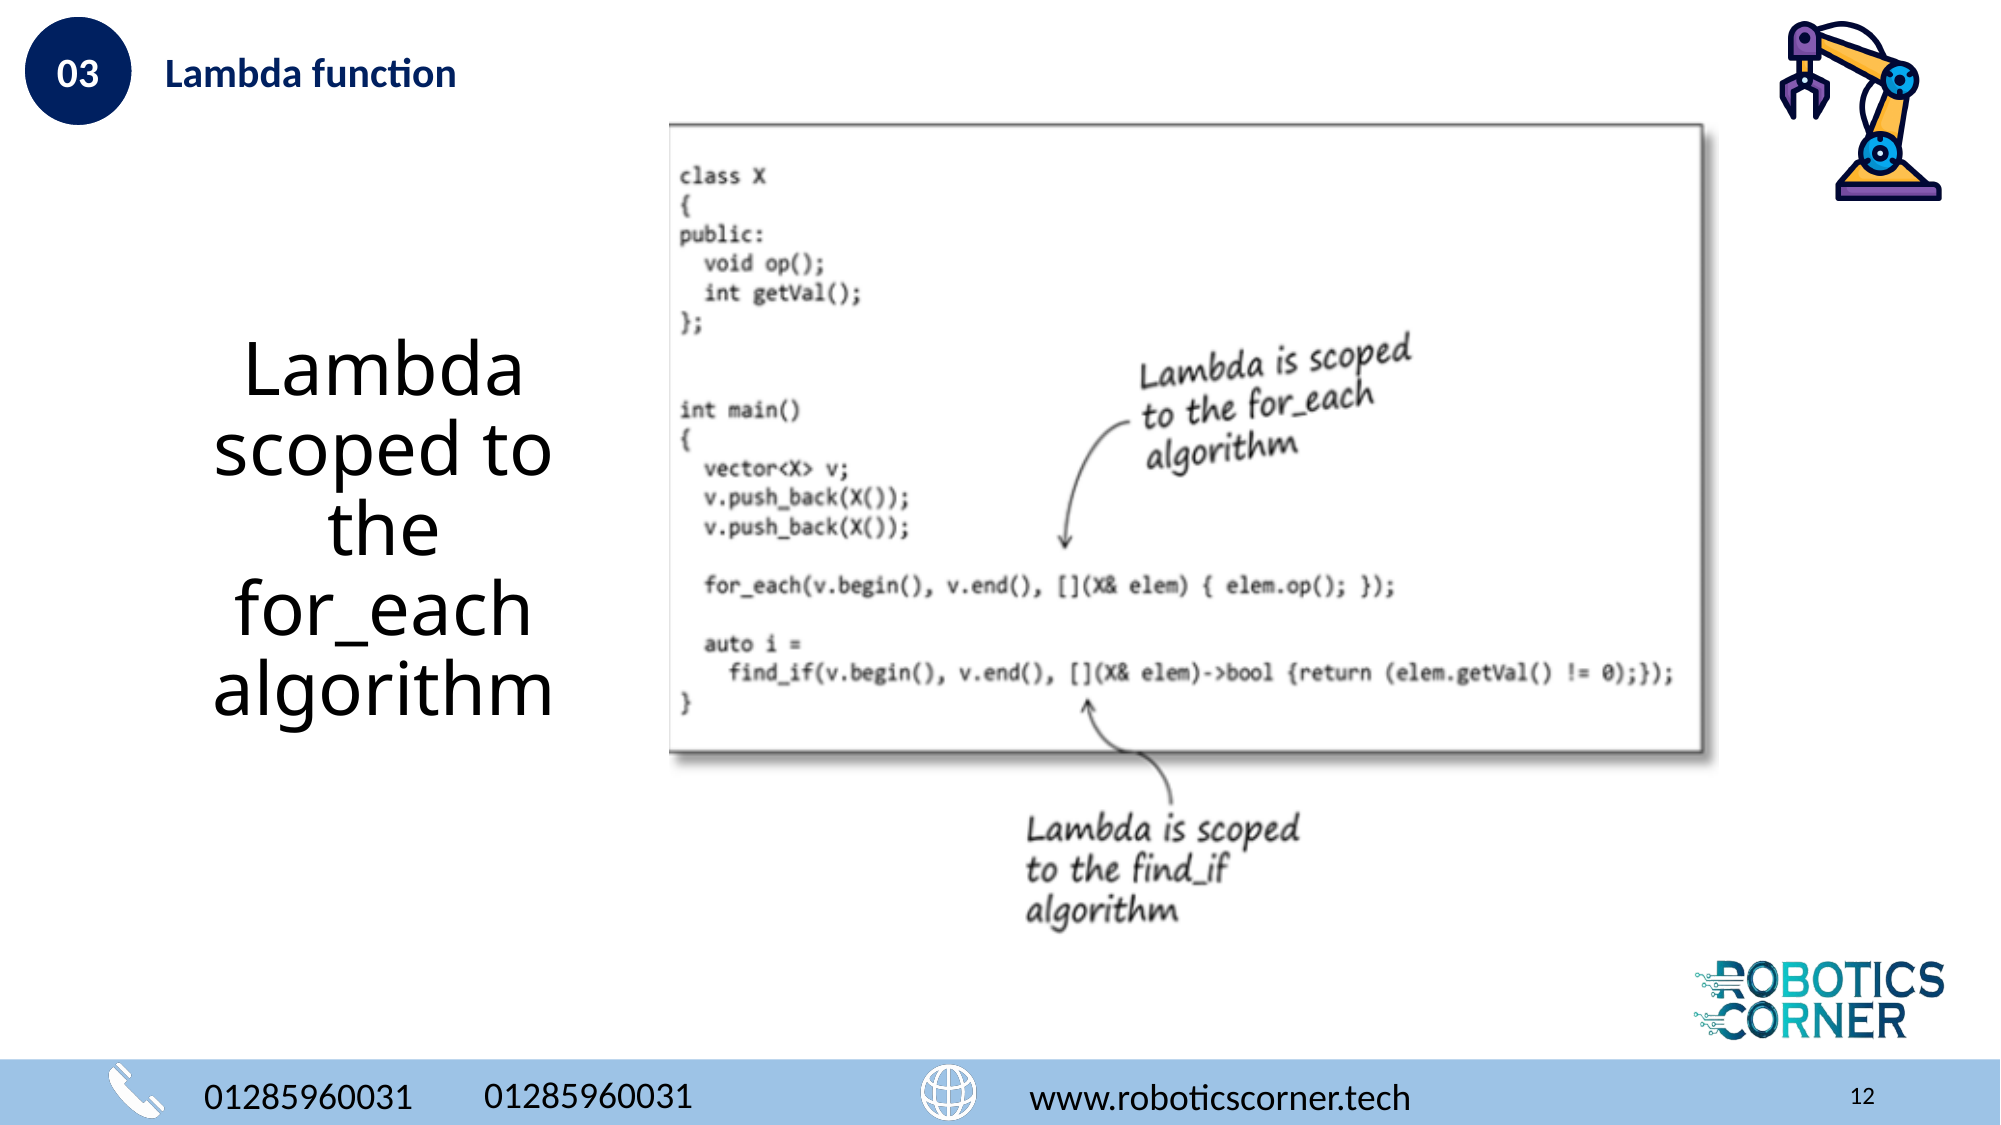

03
Lambda function
# Lambda scoped to the for_each algorithm